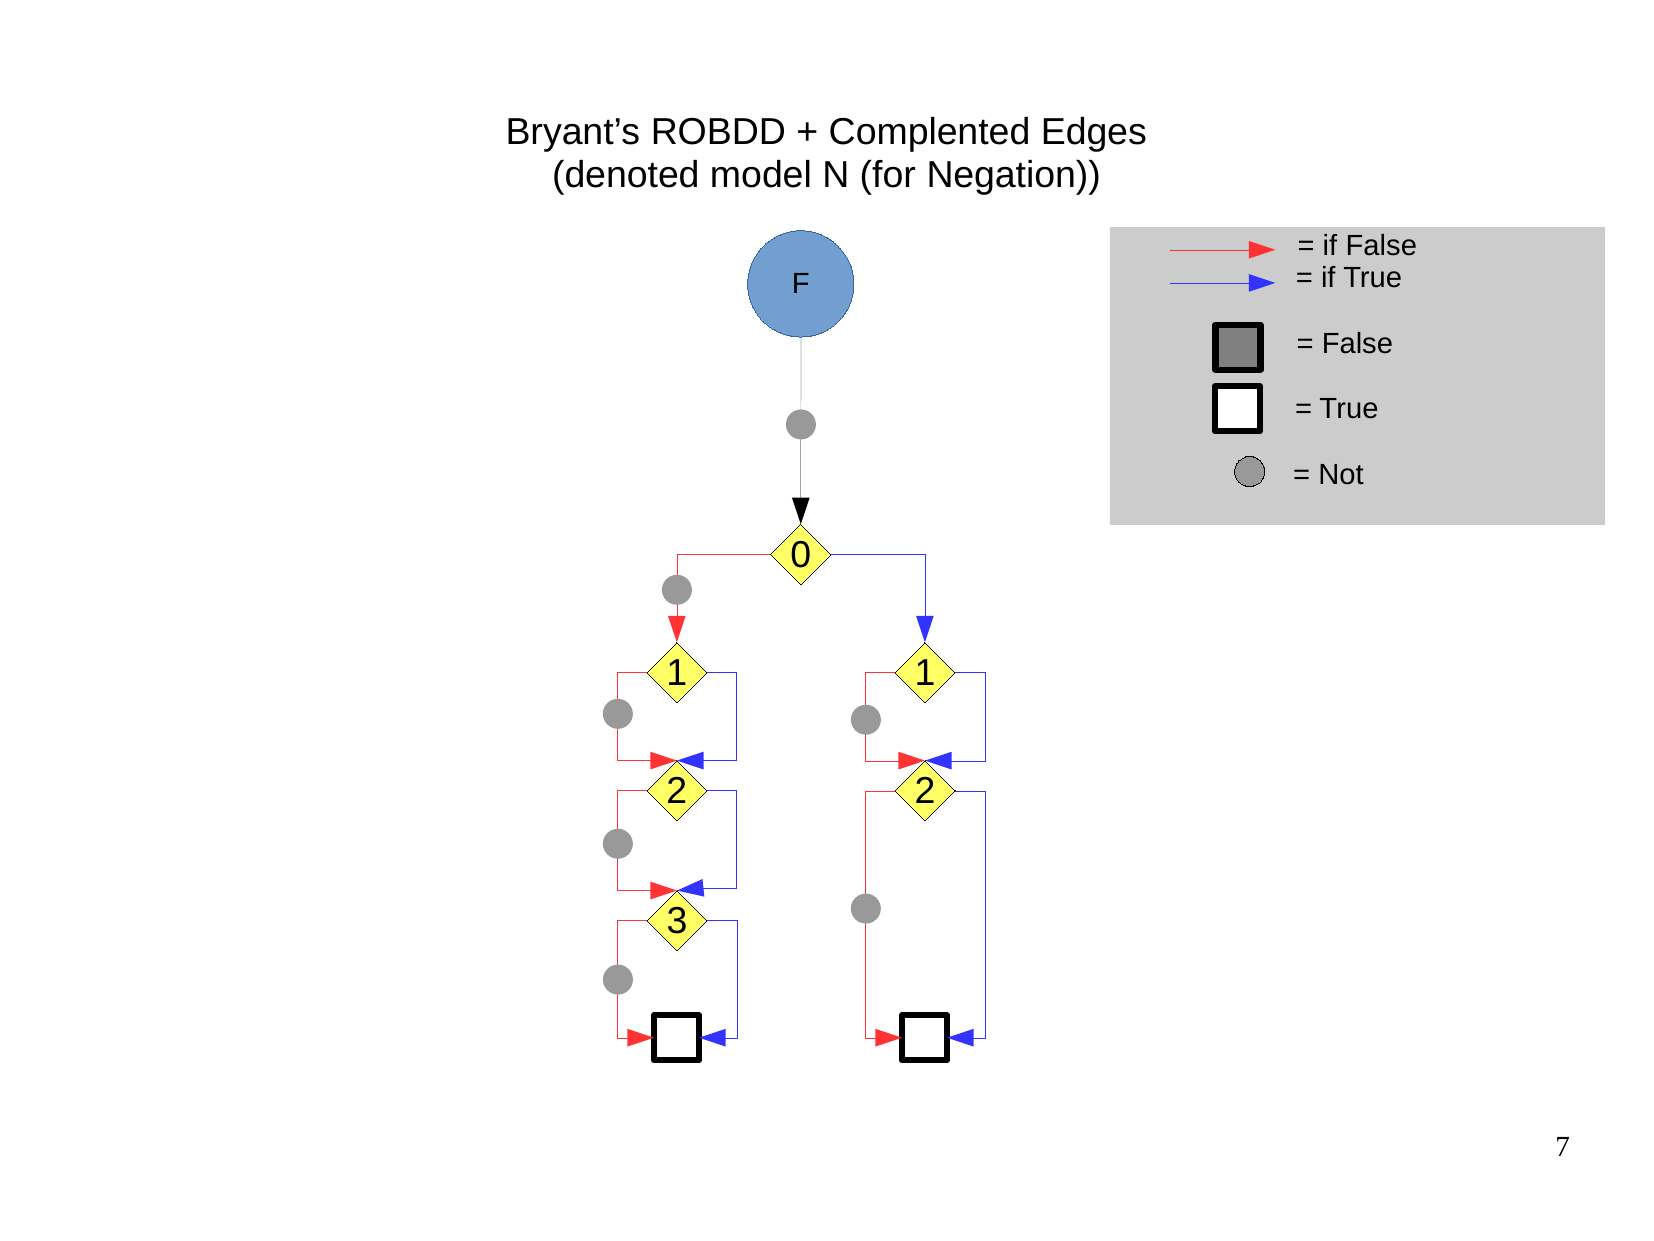

# Bryant’s ROBDD + Complented Edges (denoted model N (for Negation))
= if False
= if True
= False
= True
= Not
F
0
1
1
2
2
3
7